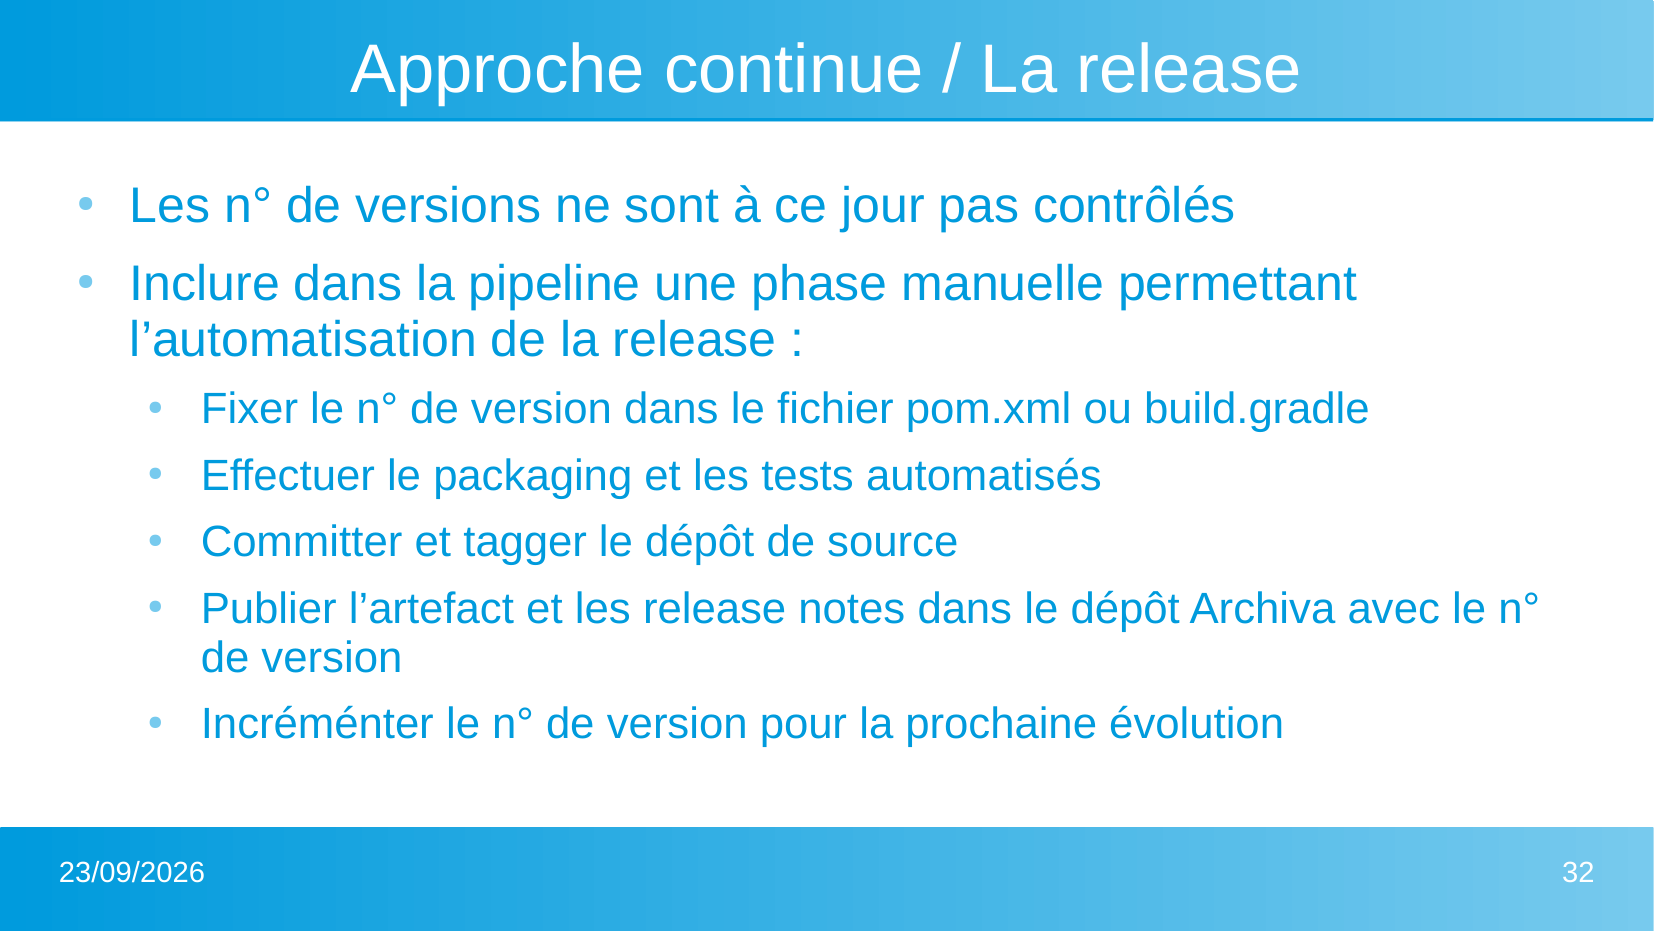

# Approche continue / La release
Les n° de versions ne sont à ce jour pas contrôlés
Inclure dans la pipeline une phase manuelle permettant l’automatisation de la release :
Fixer le n° de version dans le fichier pom.xml ou build.gradle
Effectuer le packaging et les tests automatisés
Committer et tagger le dépôt de source
Publier l’artefact et les release notes dans le dépôt Archiva avec le n° de version
Incréménter le n° de version pour la prochaine évolution
32